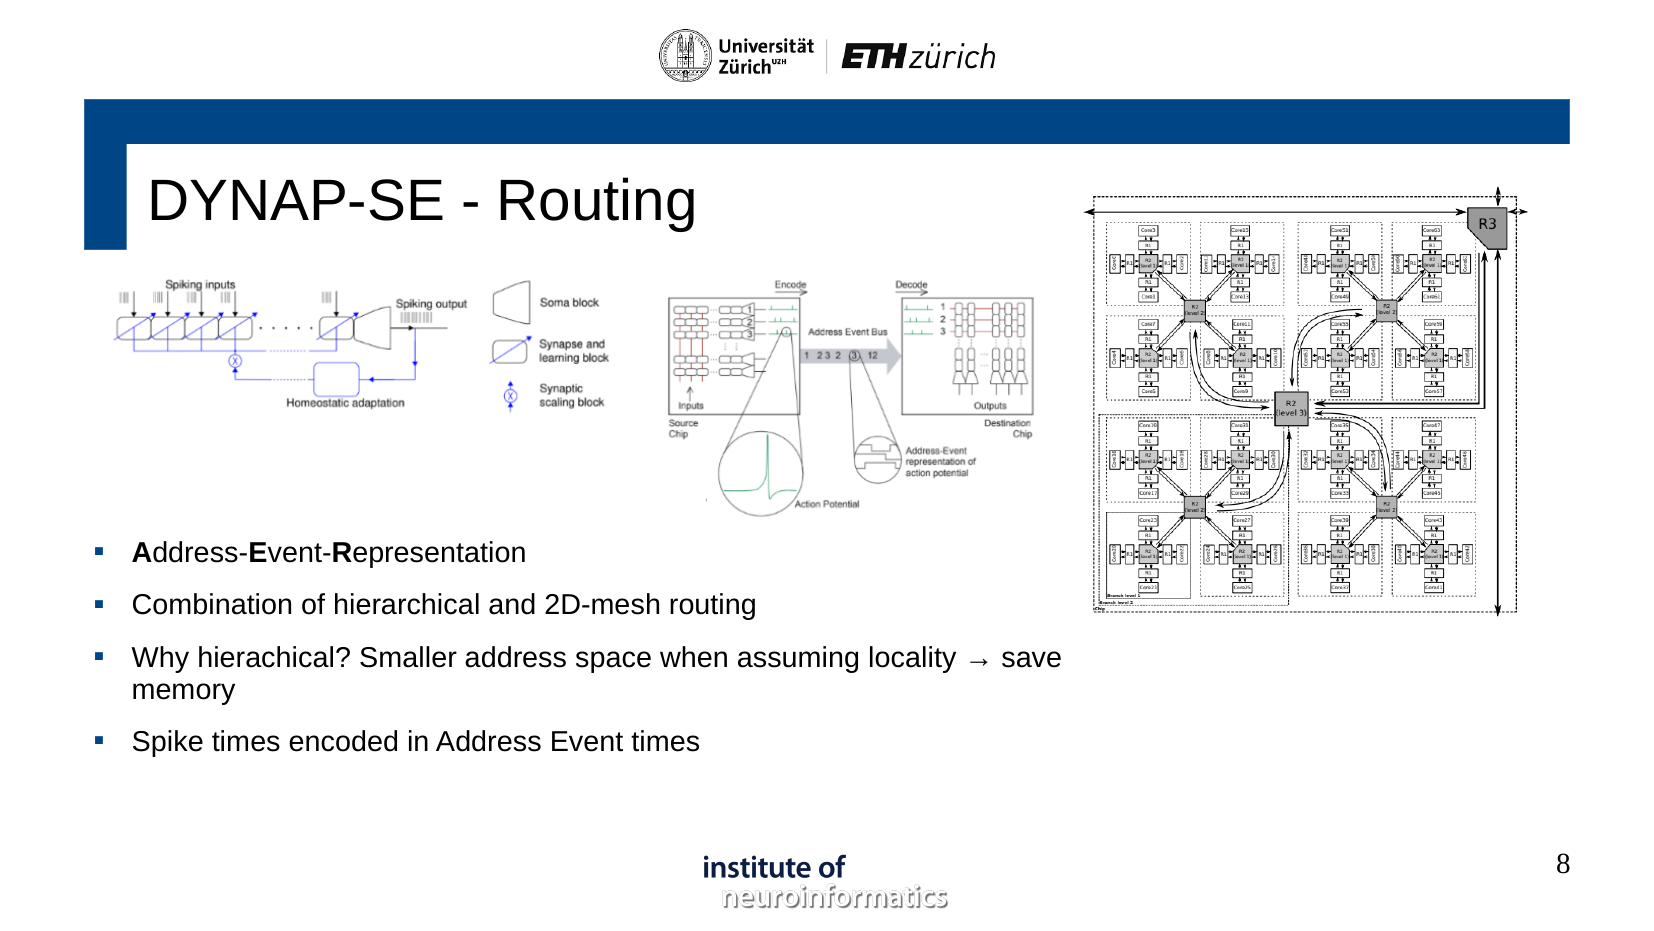

# DYNAP-SE - Routing
Address-Event-Representation
Combination of hierarchical and 2D-mesh routing
Why hierachical? Smaller address space when assuming locality → save memory
Spike times encoded in Address Event times
8